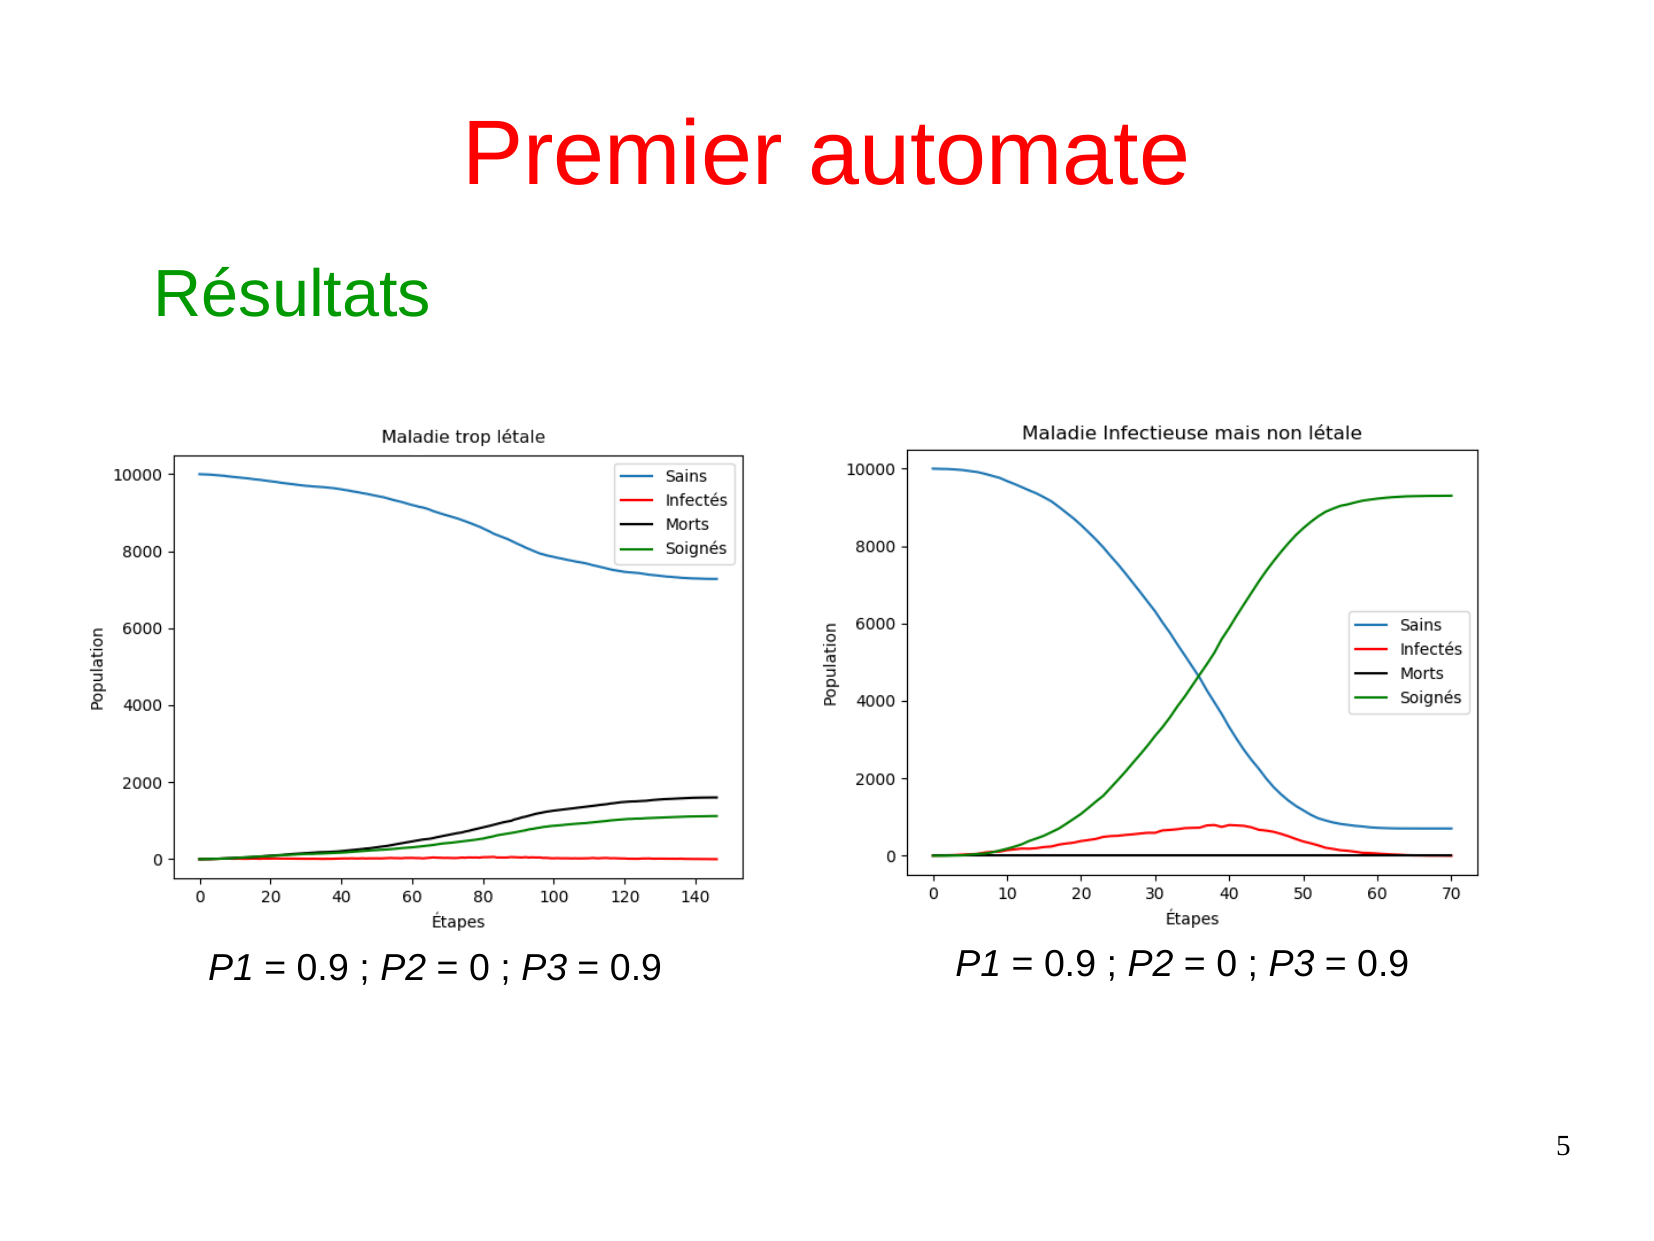

# Premier automate
Résultats
P1 = 0.9 ; P2 = 0 ; P3 = 0.9
P1 = 0.9 ; P2 = 0 ; P3 = 0.9
5